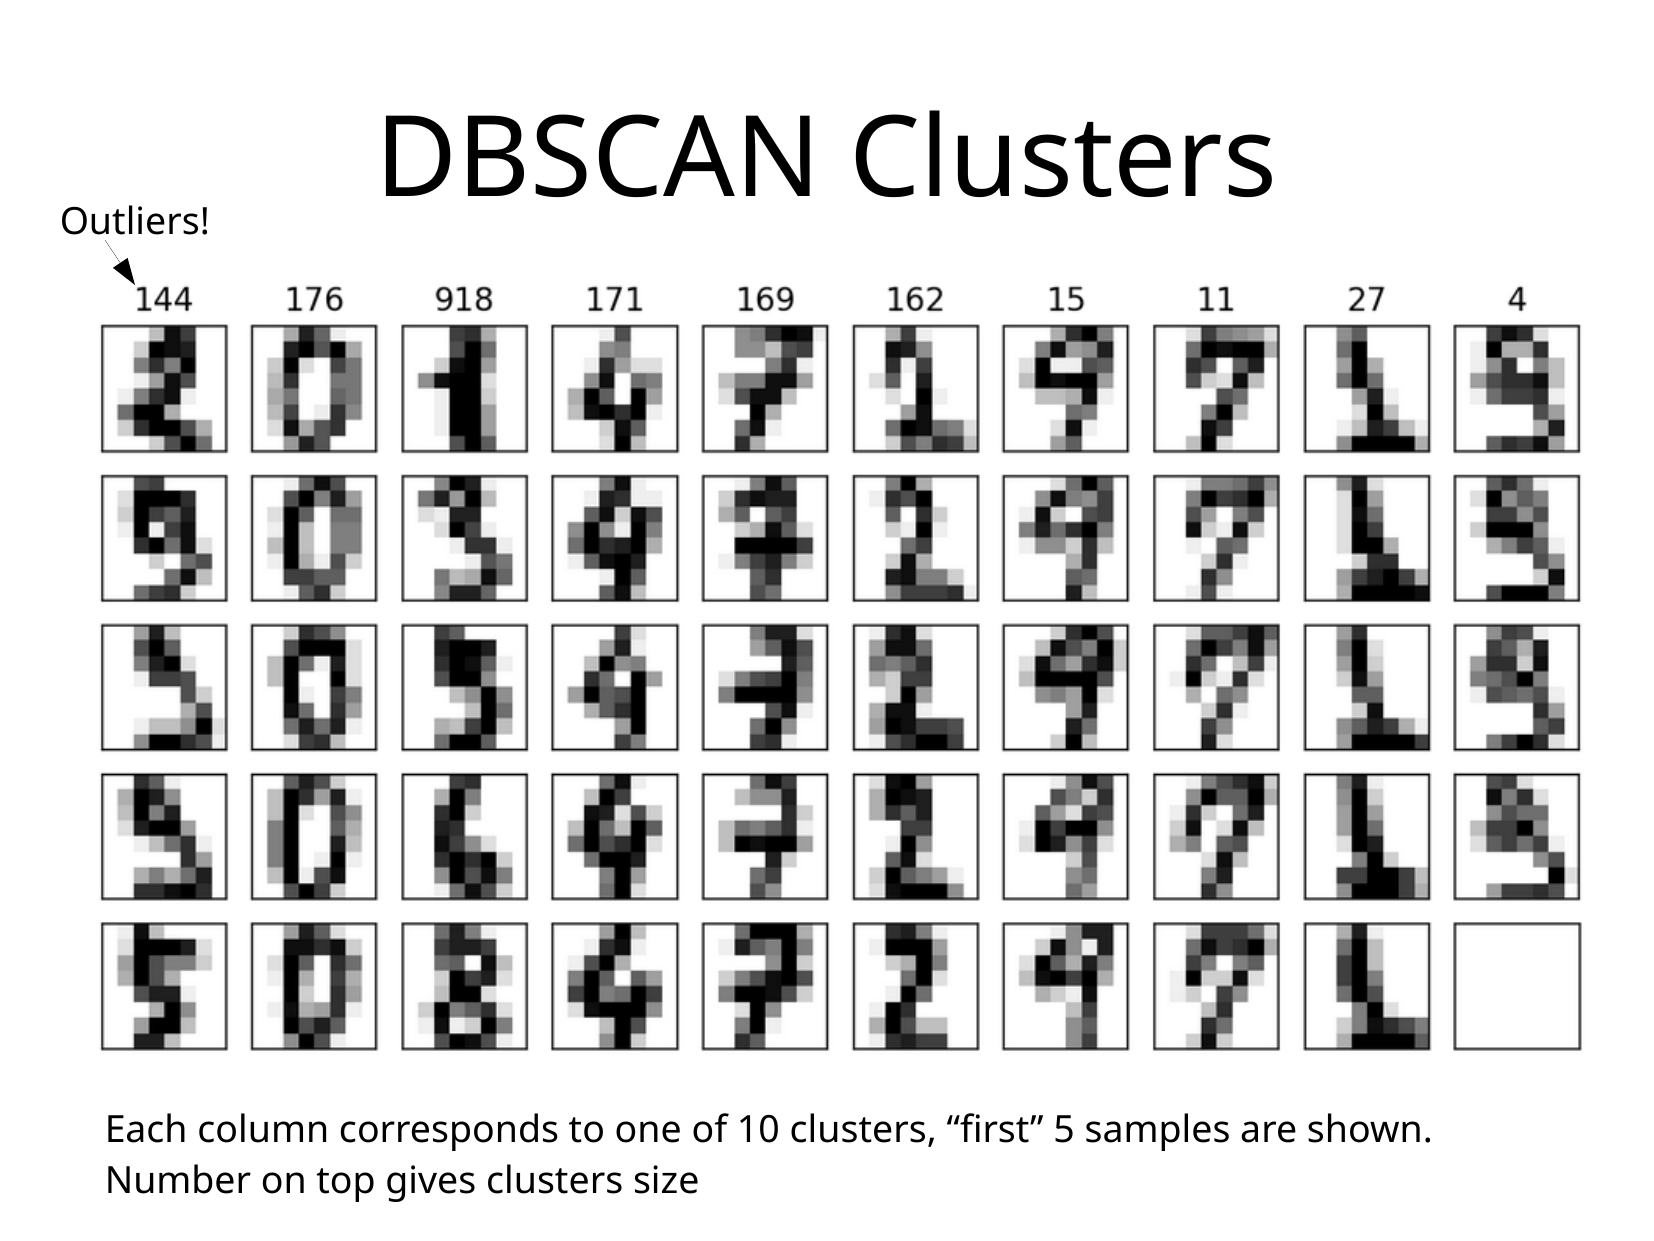

# DBSCAN Clusters
Outliers!
Each column corresponds to one of 10 clusters, “first” 5 samples are shown.
Number on top gives clusters size